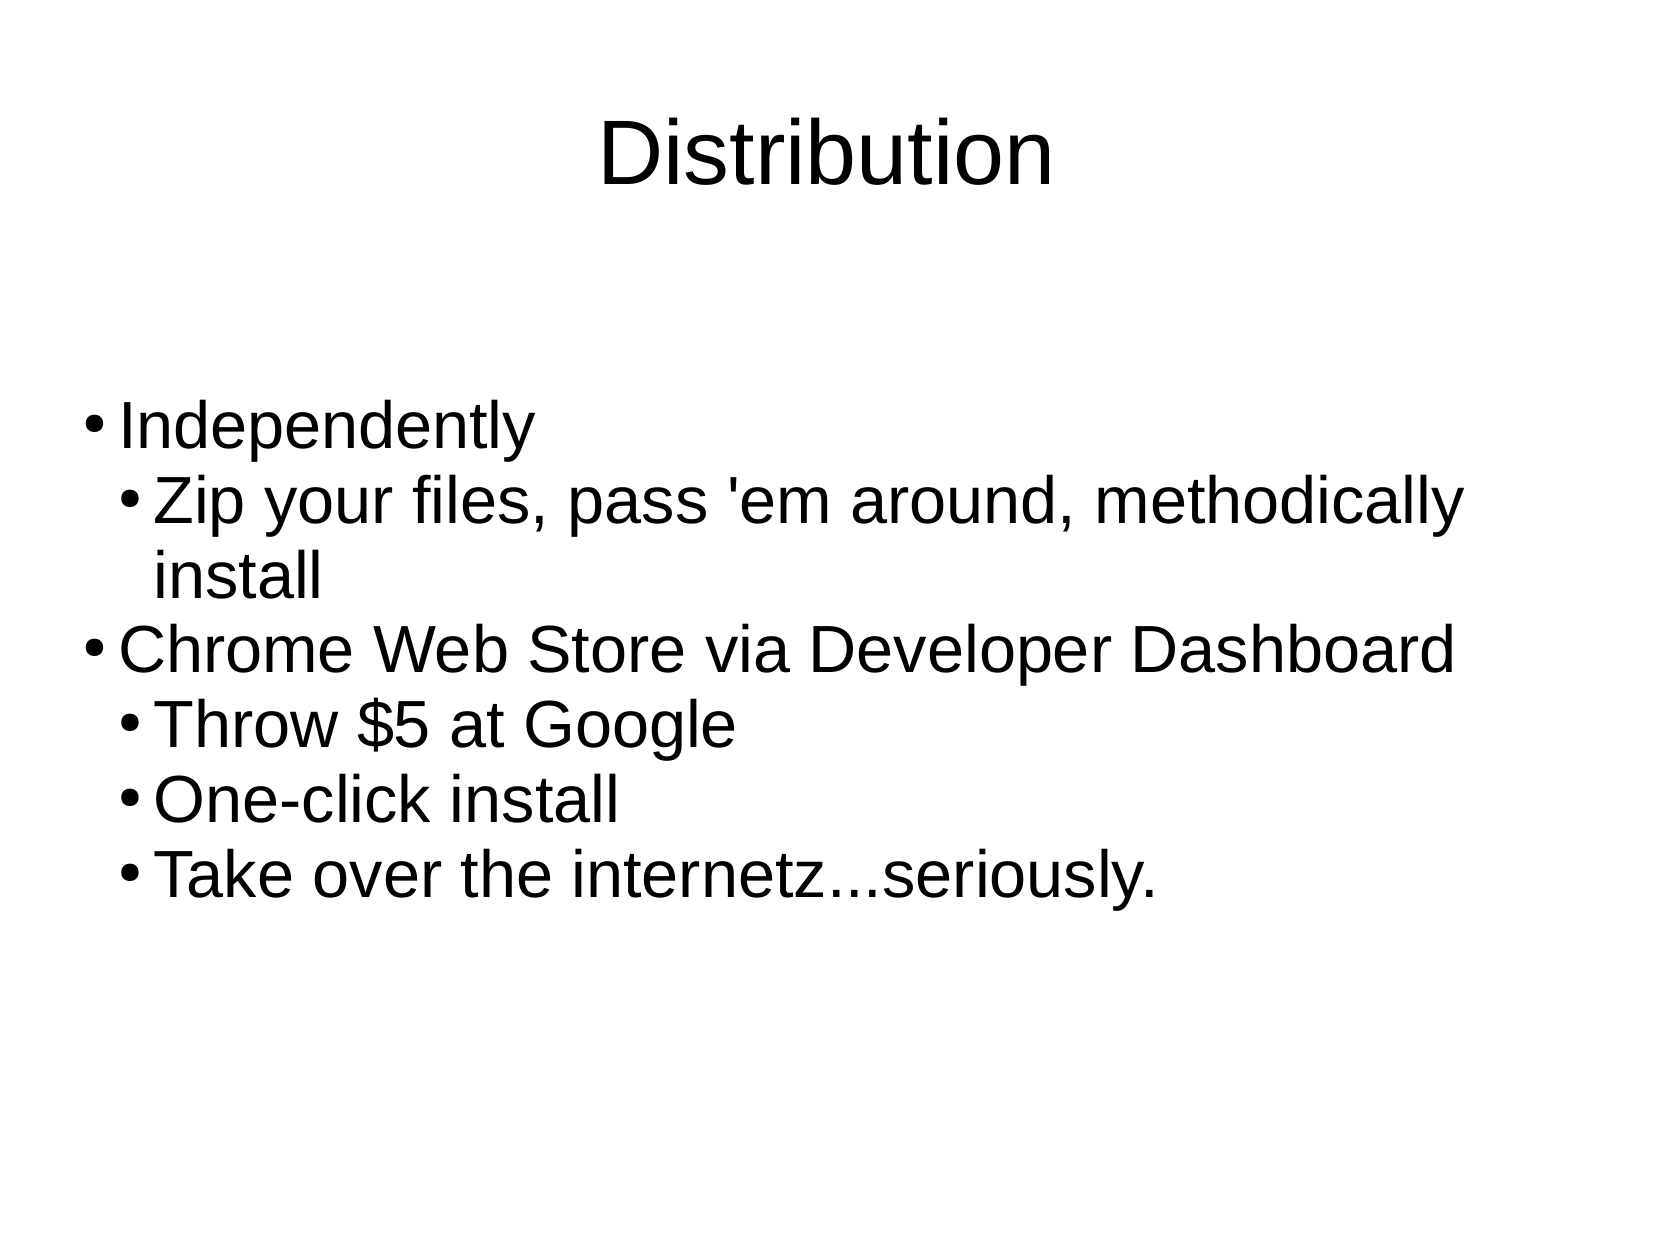

# Distribution
Independently
Zip your files, pass 'em around, methodically install
Chrome Web Store via Developer Dashboard
Throw $5 at Google
One-click install
Take over the internetz...seriously.